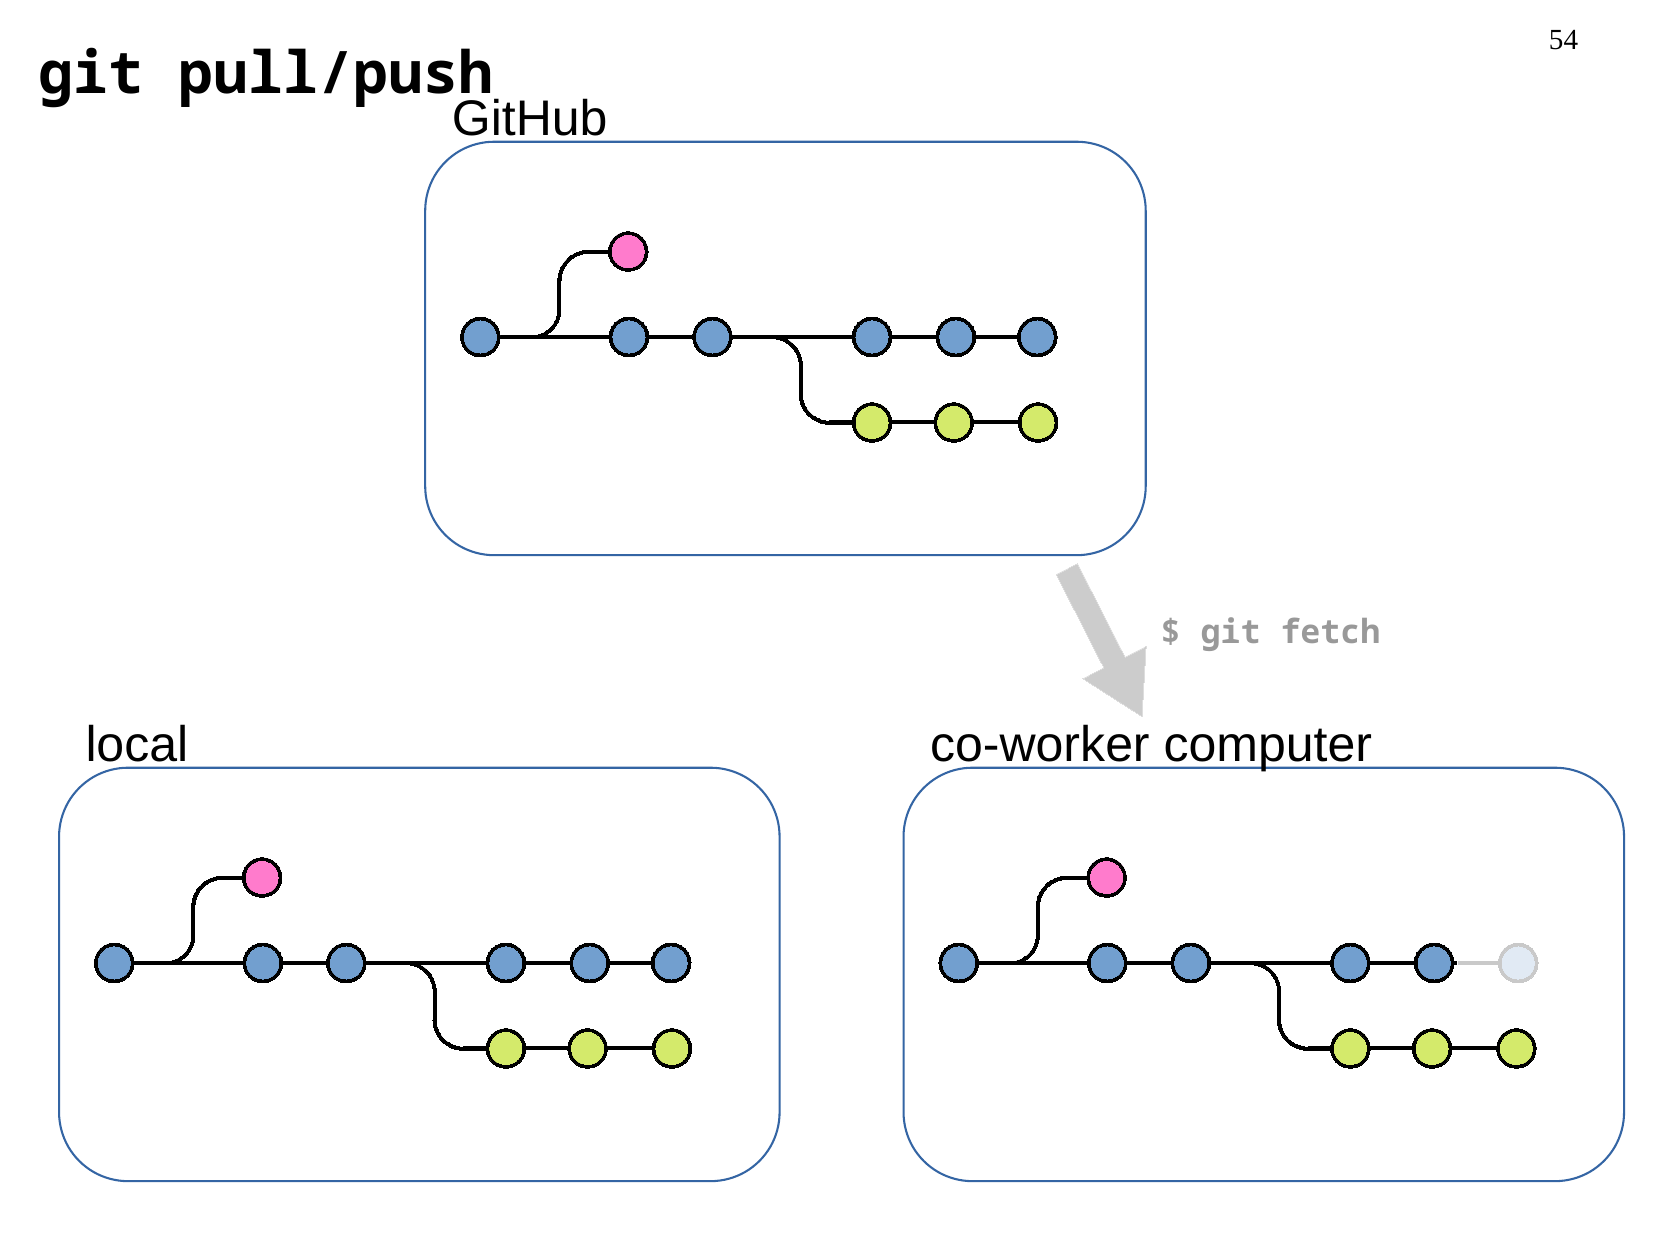

git pull/push
54
GitHub
$ git fetch
local
co-worker computer